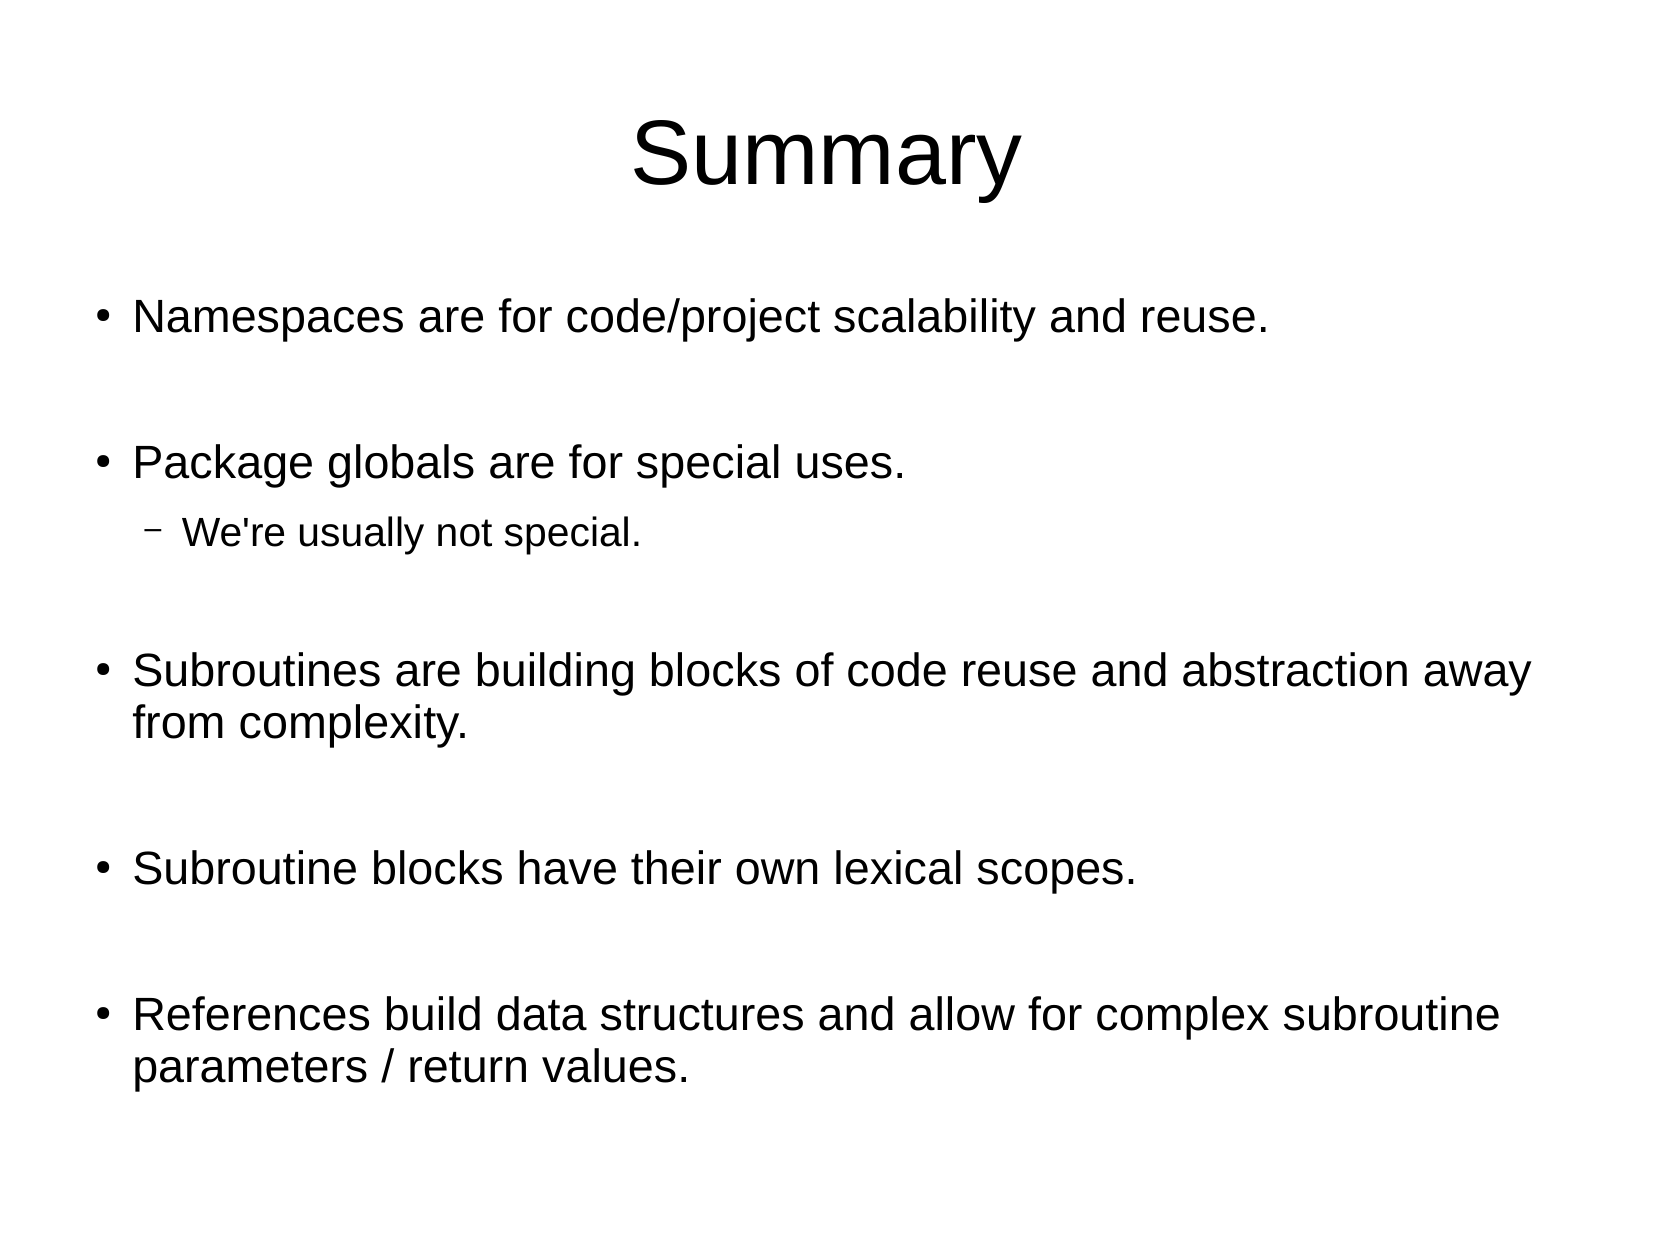

# Summary
Namespaces are for code/project scalability and reuse.
Package globals are for special uses.
We're usually not special.
Subroutines are building blocks of code reuse and abstraction away from complexity.
Subroutine blocks have their own lexical scopes.
References build data structures and allow for complex subroutine parameters / return values.